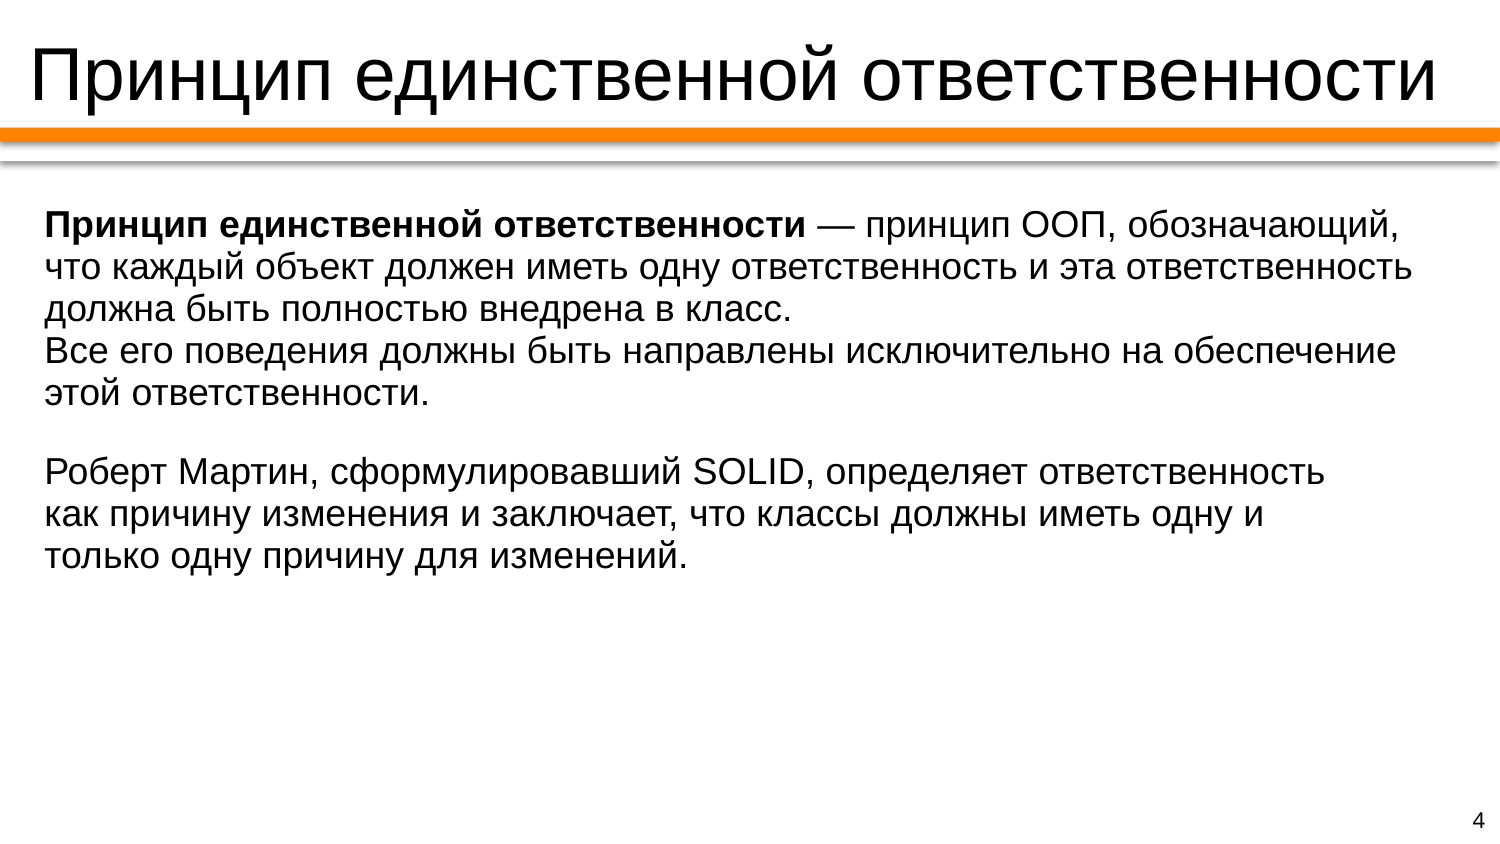

# Принцип единственной ответственности
Принцип единственной ответственности — принцип ООП, обозначающий, что каждый объект должен иметь одну ответственность и эта ответственность должна быть полностью внедрена в класс.
Все его поведения должны быть направлены исключительно на обеспечение этой ответственности.
Роберт Мартин, сформулировавший SOLID, определяет ответственность как причину изменения и заключает, что классы должны иметь одну и только одну причину для изменений.